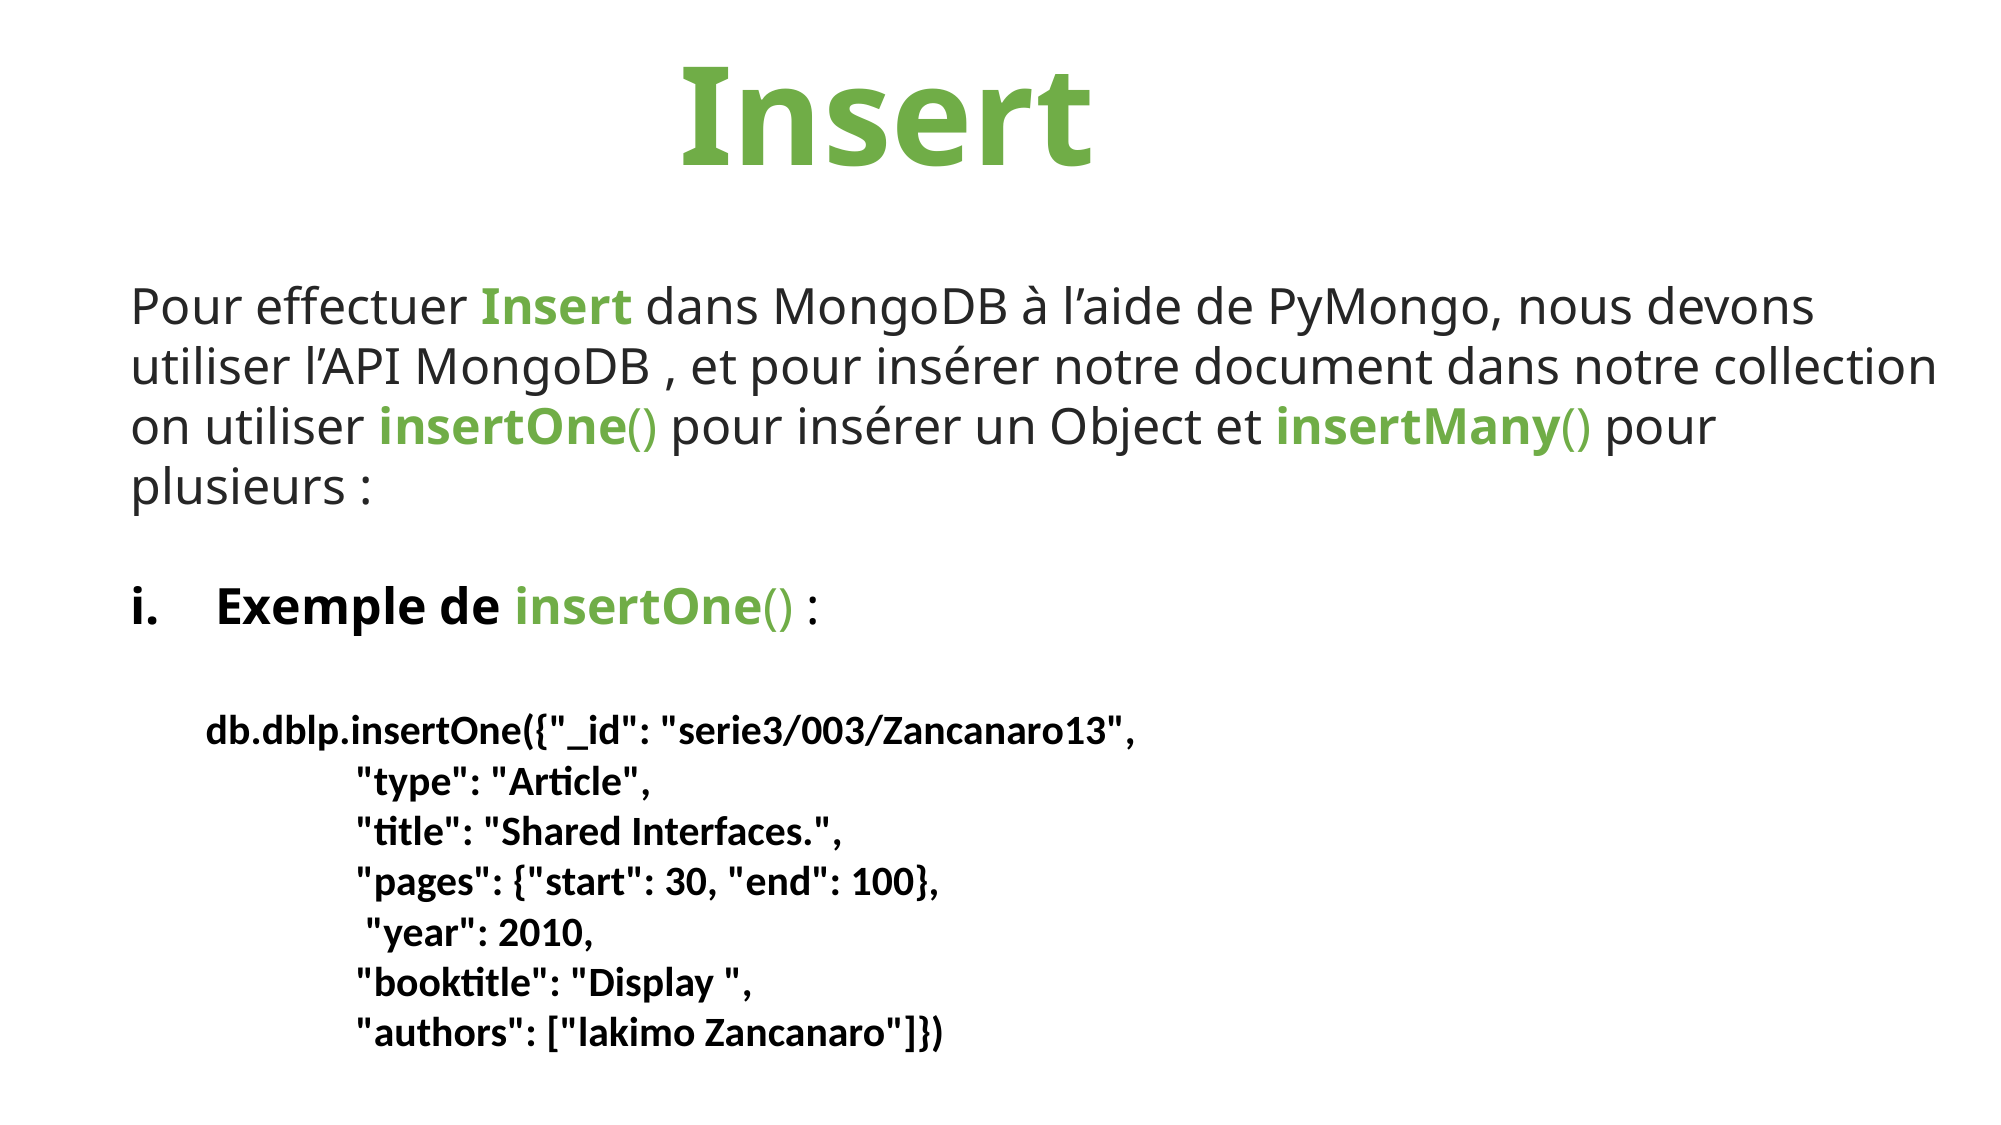

Insert
Pour effectuer Insert dans MongoDB à l’aide de PyMongo, nous devons utiliser l’API MongoDB , et pour insérer notre document dans notre collection on utiliser insertOne() pour insérer un Object et insertMany() pour plusieurs :
Exemple de insertOne() :
	db.dblp.insertOne({"_id": "serie3/003/Zancanaro13",
			"type": "Article",
			"title": "Shared Interfaces.",
			"pages": {"start": 30, "end": 100},
			 "year": 2010,
			"booktitle": "Display ",
			"authors": ["lakimo Zancanaro"]})